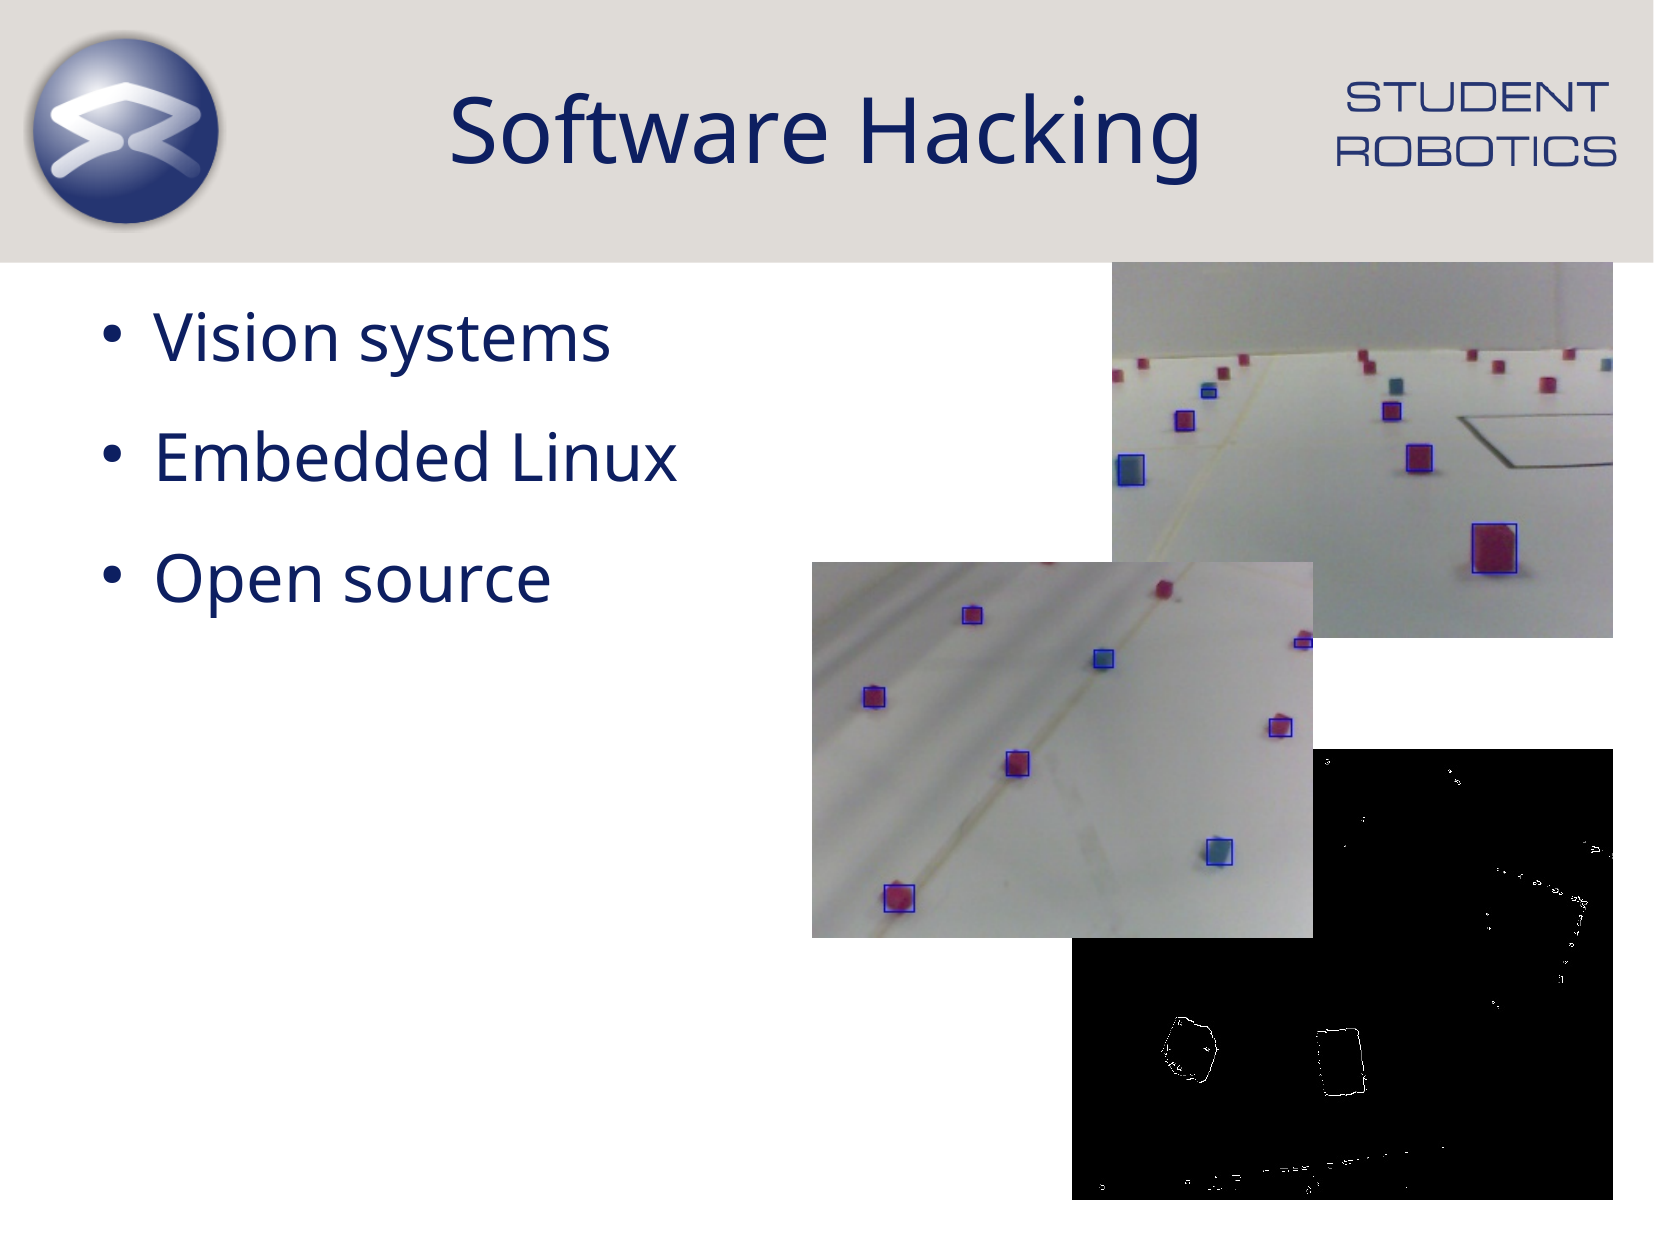

# Software Hacking
Vision systems
Embedded Linux
Open source